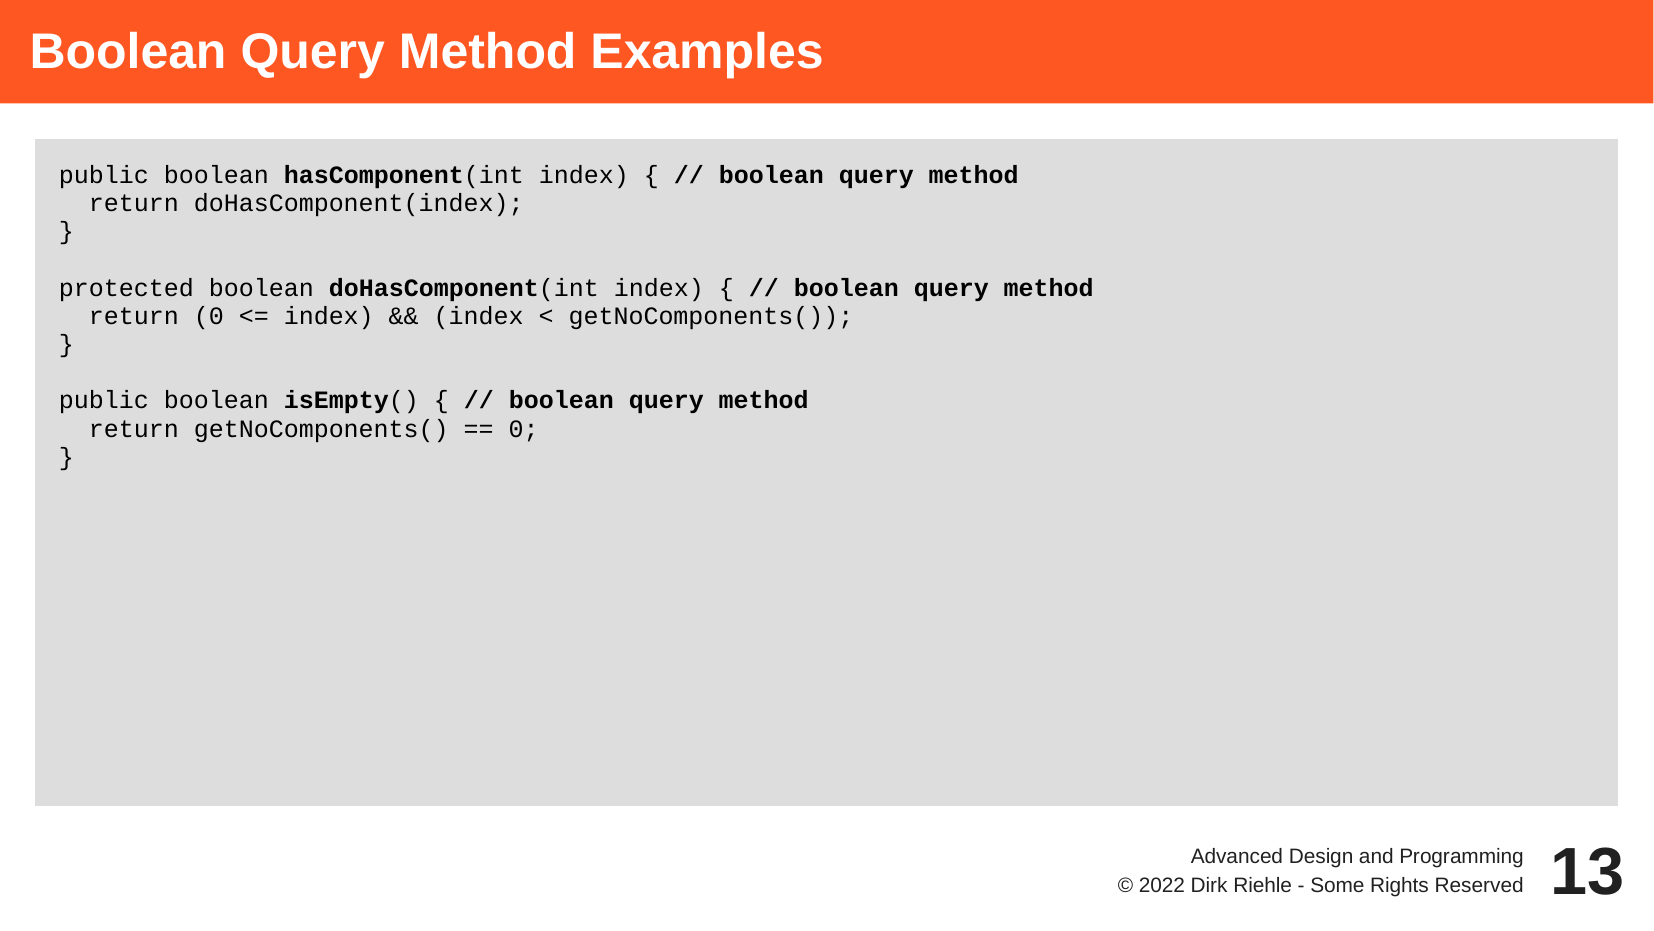

# Boolean Query Method Examples
public boolean hasComponent(int index) { // boolean query method
 return doHasComponent(index);
}
protected boolean doHasComponent(int index) { // boolean query method
 return (0 <= index) && (index < getNoComponents());
}
public boolean isEmpty() { // boolean query method
 return getNoComponents() == 0;
}
Advanced Design and Programming
13
© 2022 Dirk Riehle - Some Rights Reserved